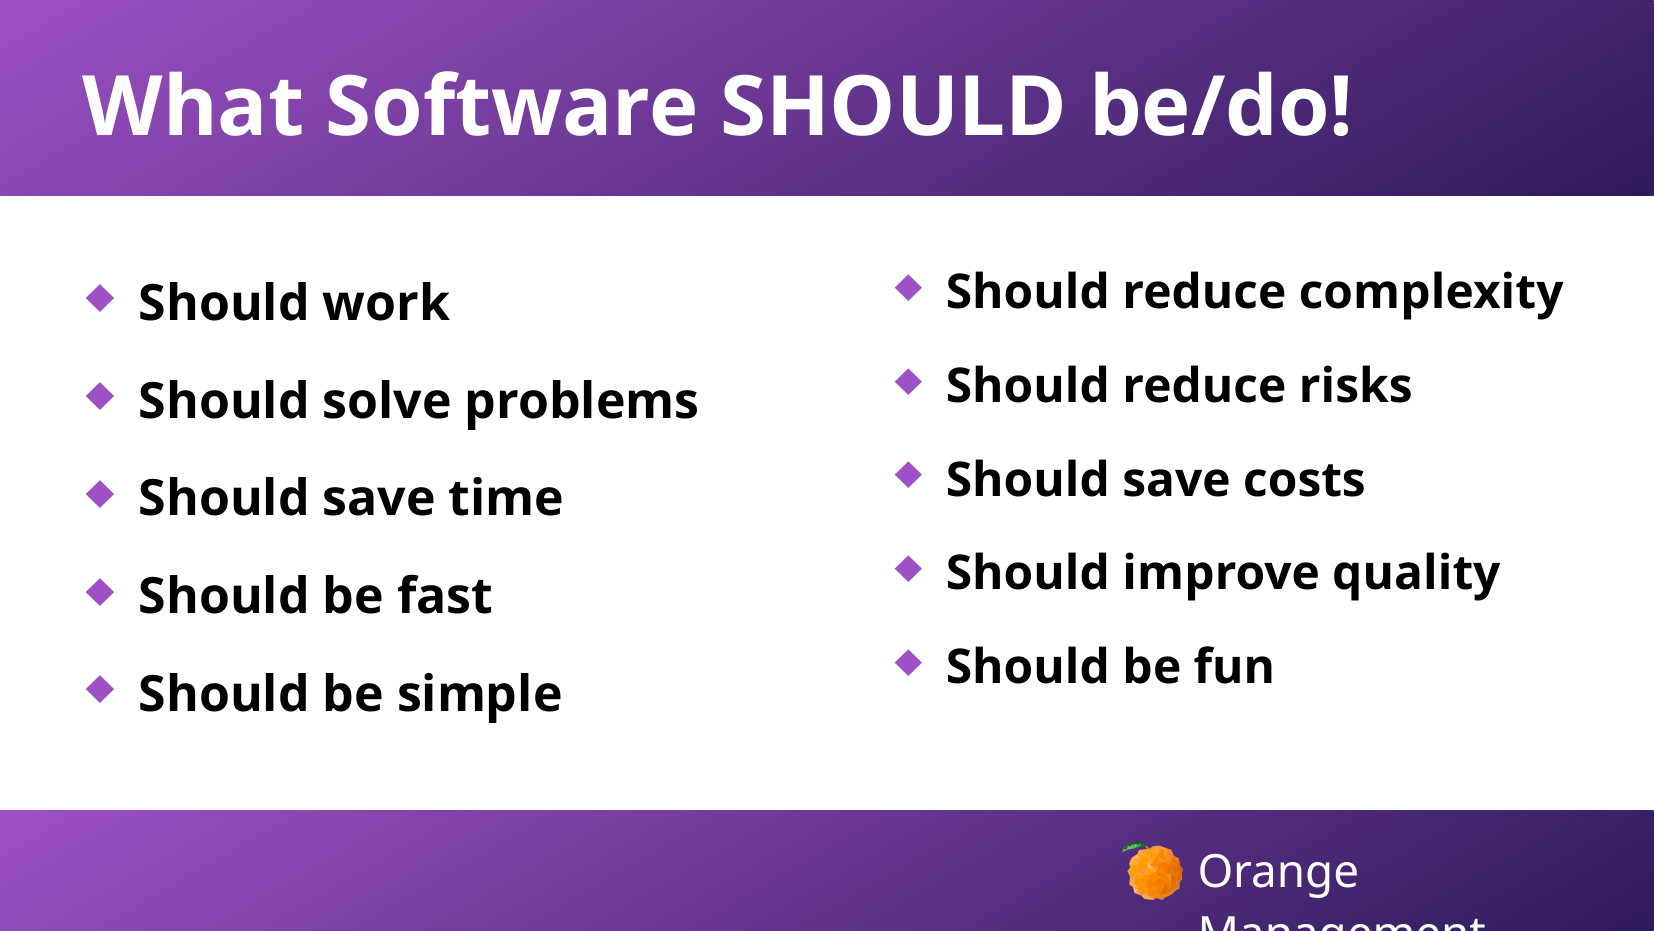

# What Software SHOULD be/do!
Should reduce complexity
Should reduce risks
Should save costs
Should improve quality
Should be fun
Should work
Should solve problems
Should save time
Should be fast
Should be simple
Orange Management